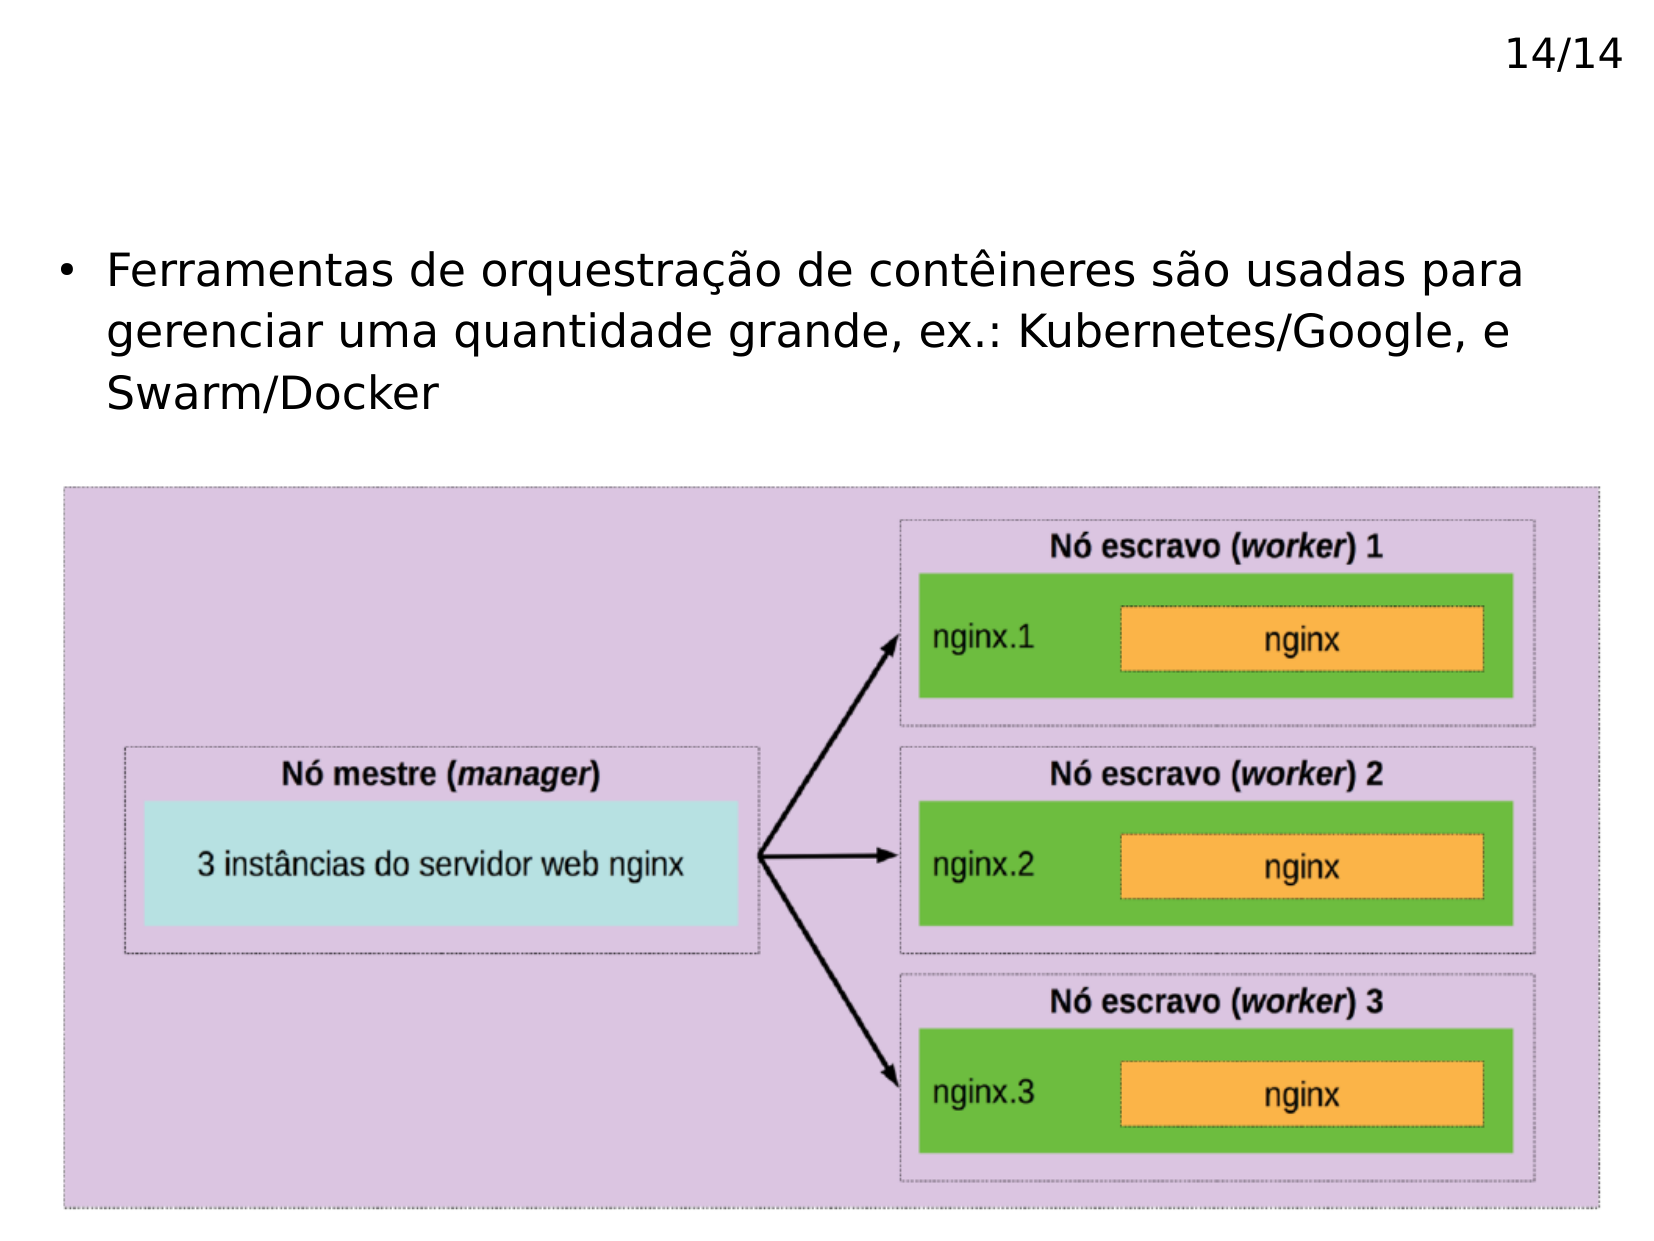

#
14
Ferramentas de orquestração de contêineres são usadas para gerenciar uma quantidade grande, ex.: Kubernetes/Google, e Swarm/Docker